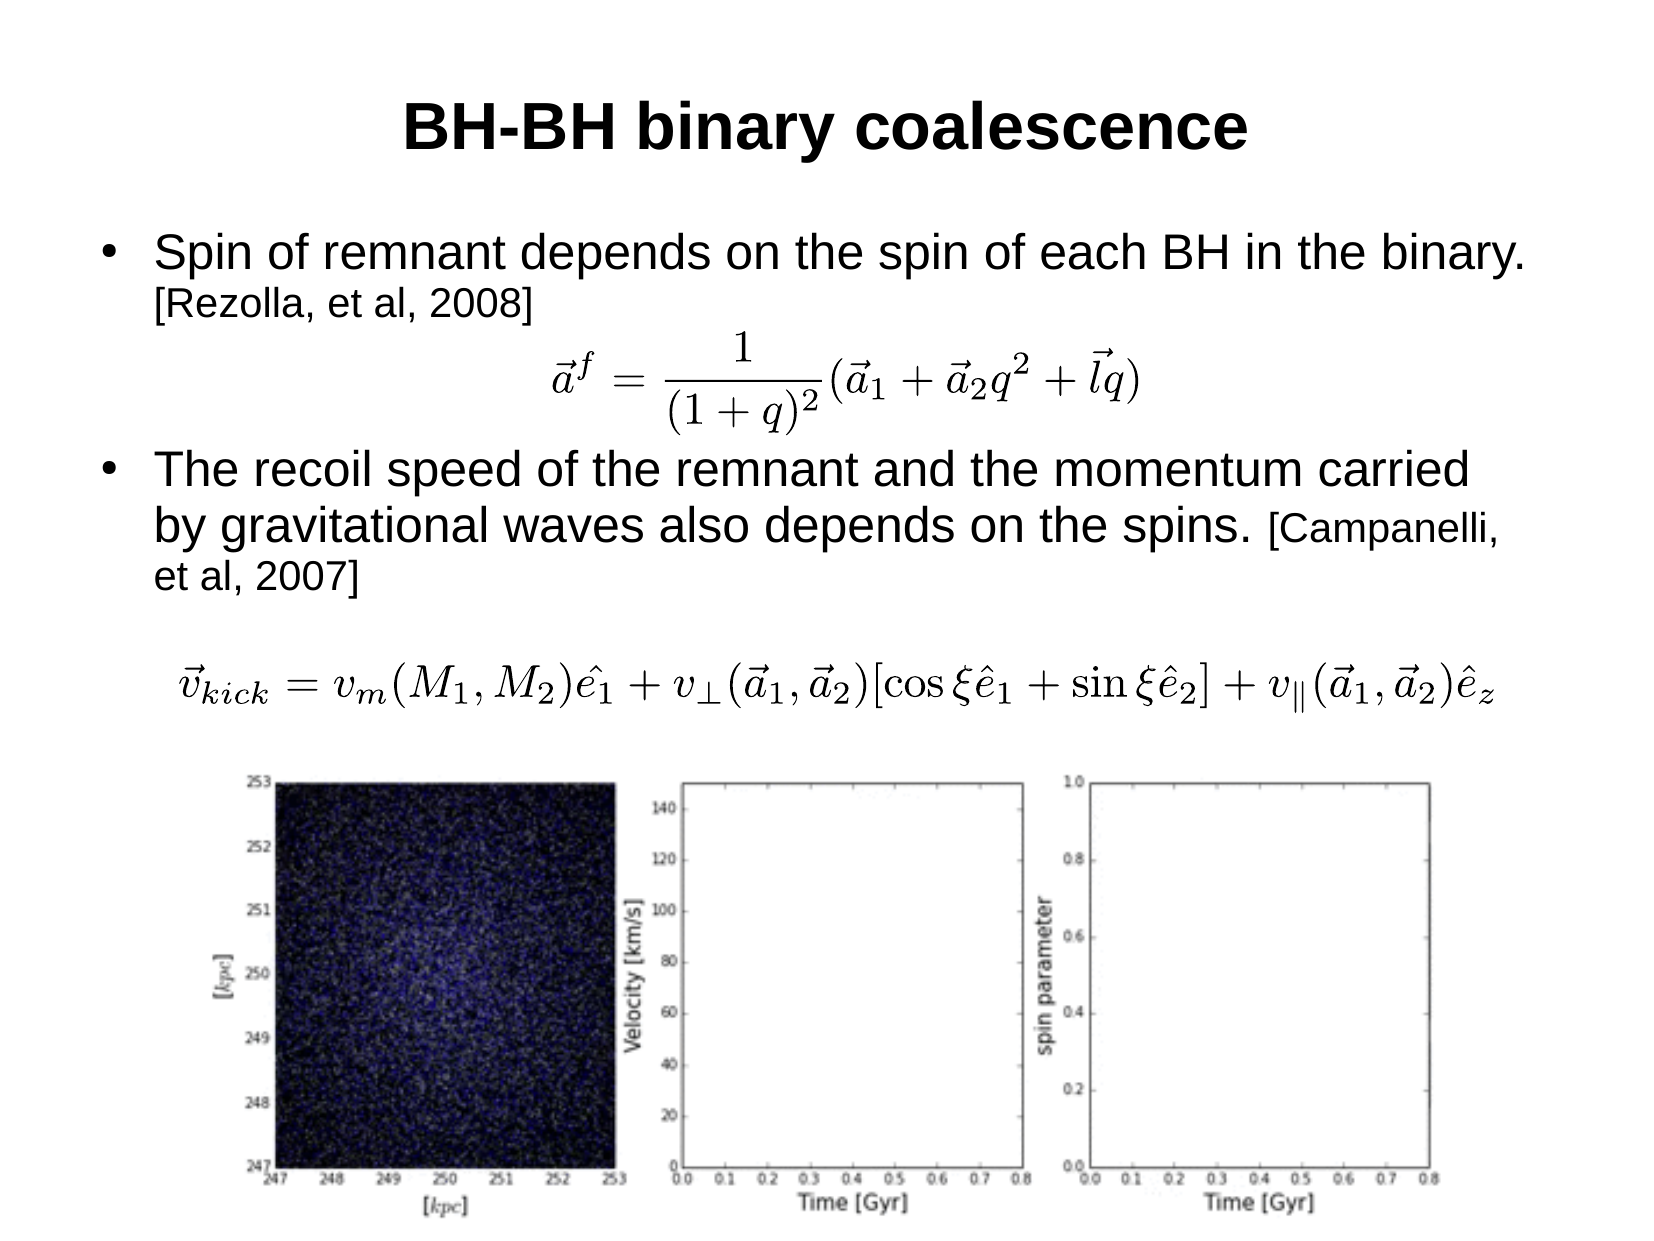

BH-BH binary coalescence
# Spin of remnant depends on the spin of each BH in the binary. [Rezolla, et al, 2008]
The recoil speed of the remnant and the momentum carried by gravitational waves also depends on the spins. [Campanelli, et al, 2007]